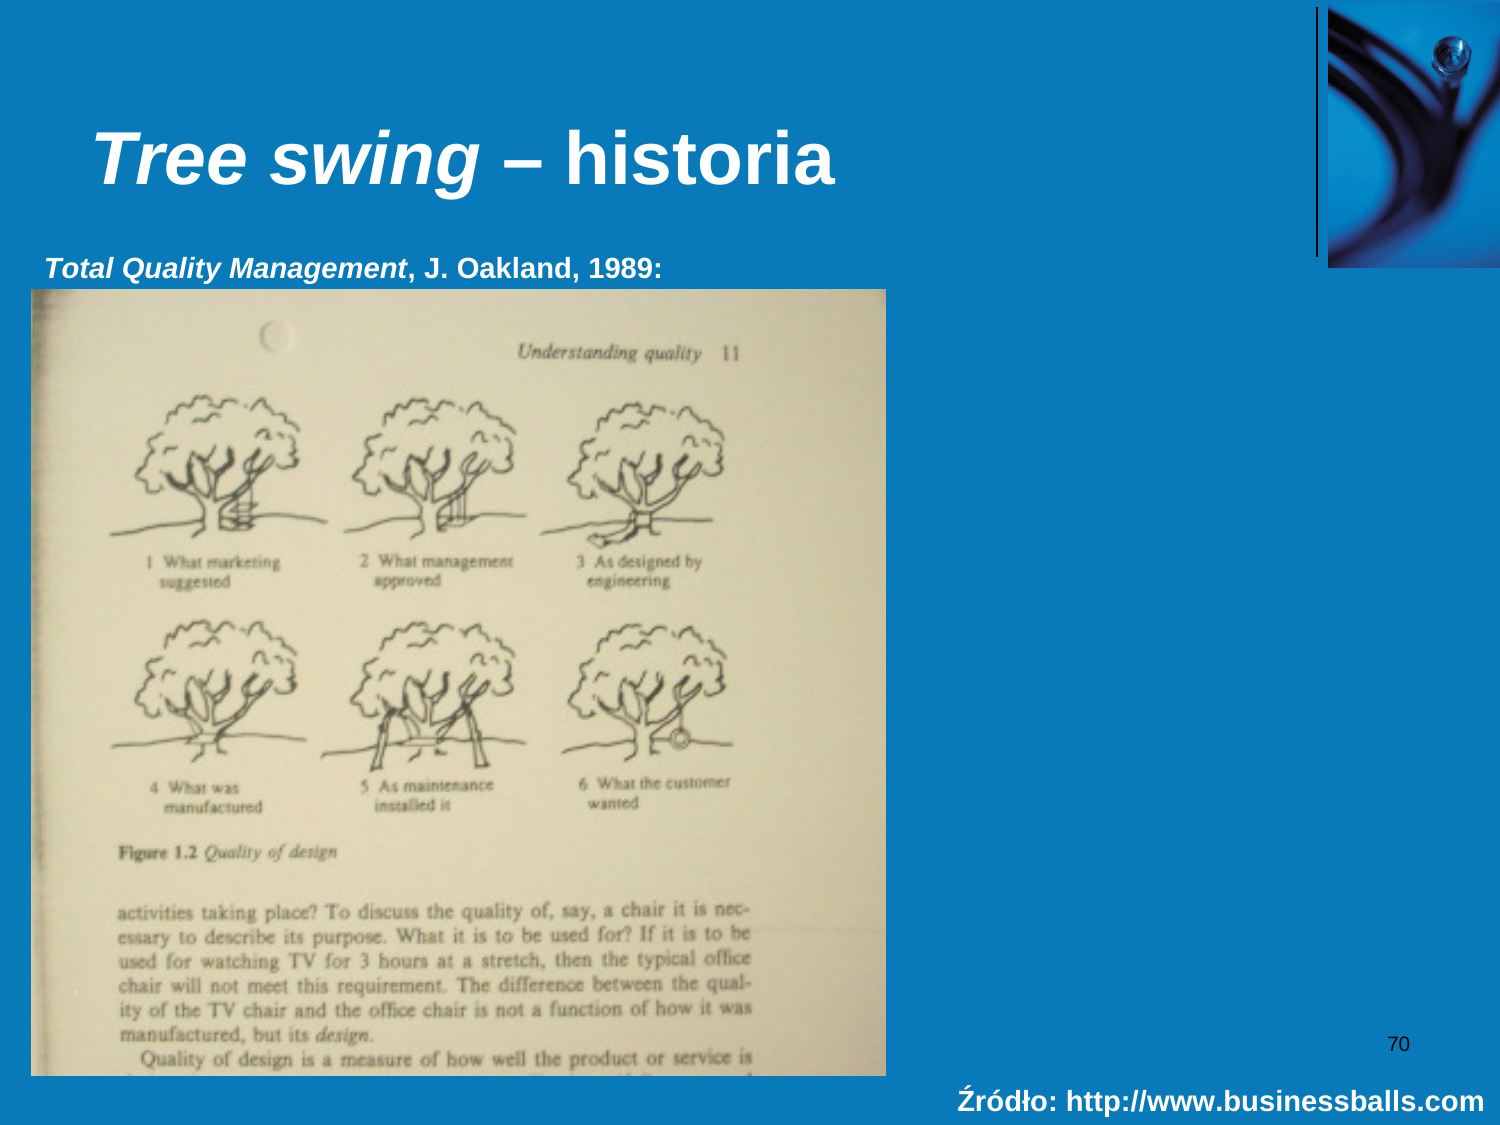

# Tree swing – historia
Total Quality Management, J. Oakland, 1989:
70
Źródło: http://www.businessballs.com